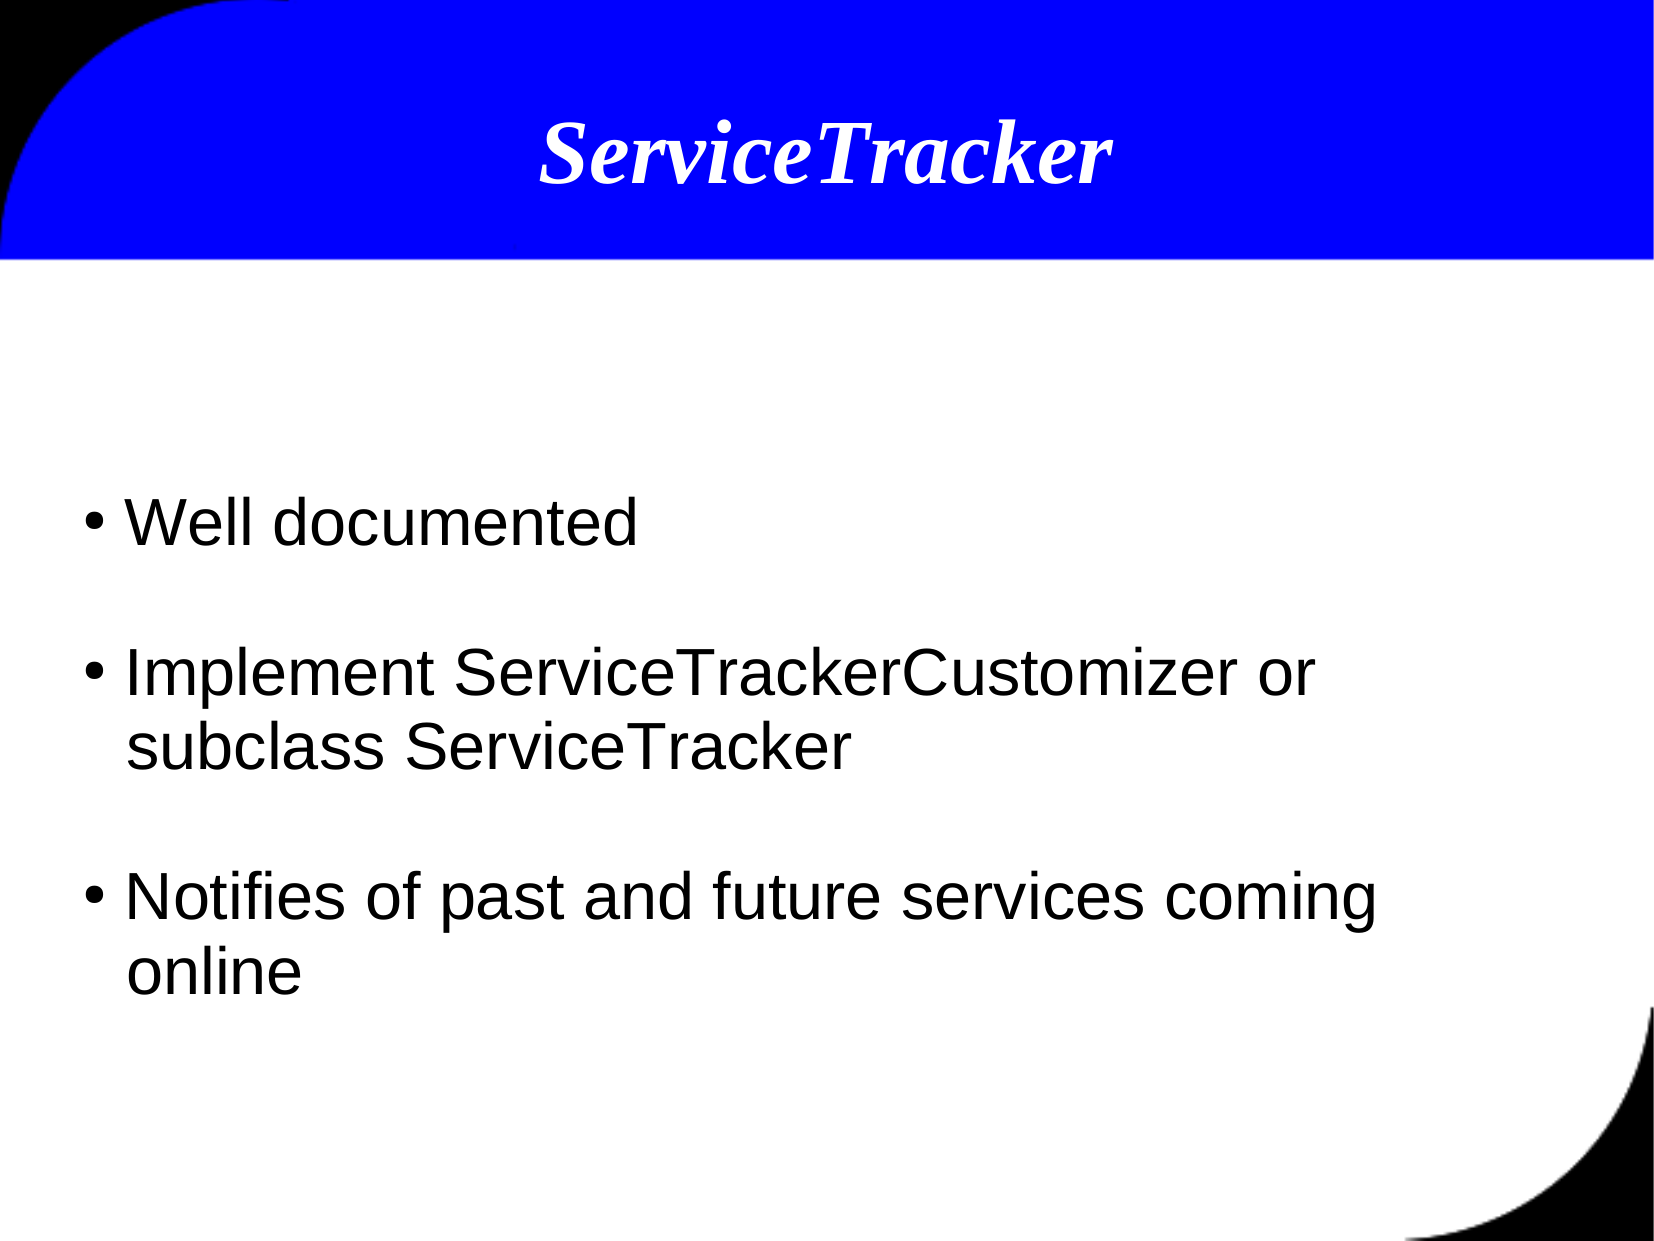

# ServiceTracker
 Well documented
 Implement ServiceTrackerCustomizer or subclass ServiceTracker
 Notifies of past and future services coming online